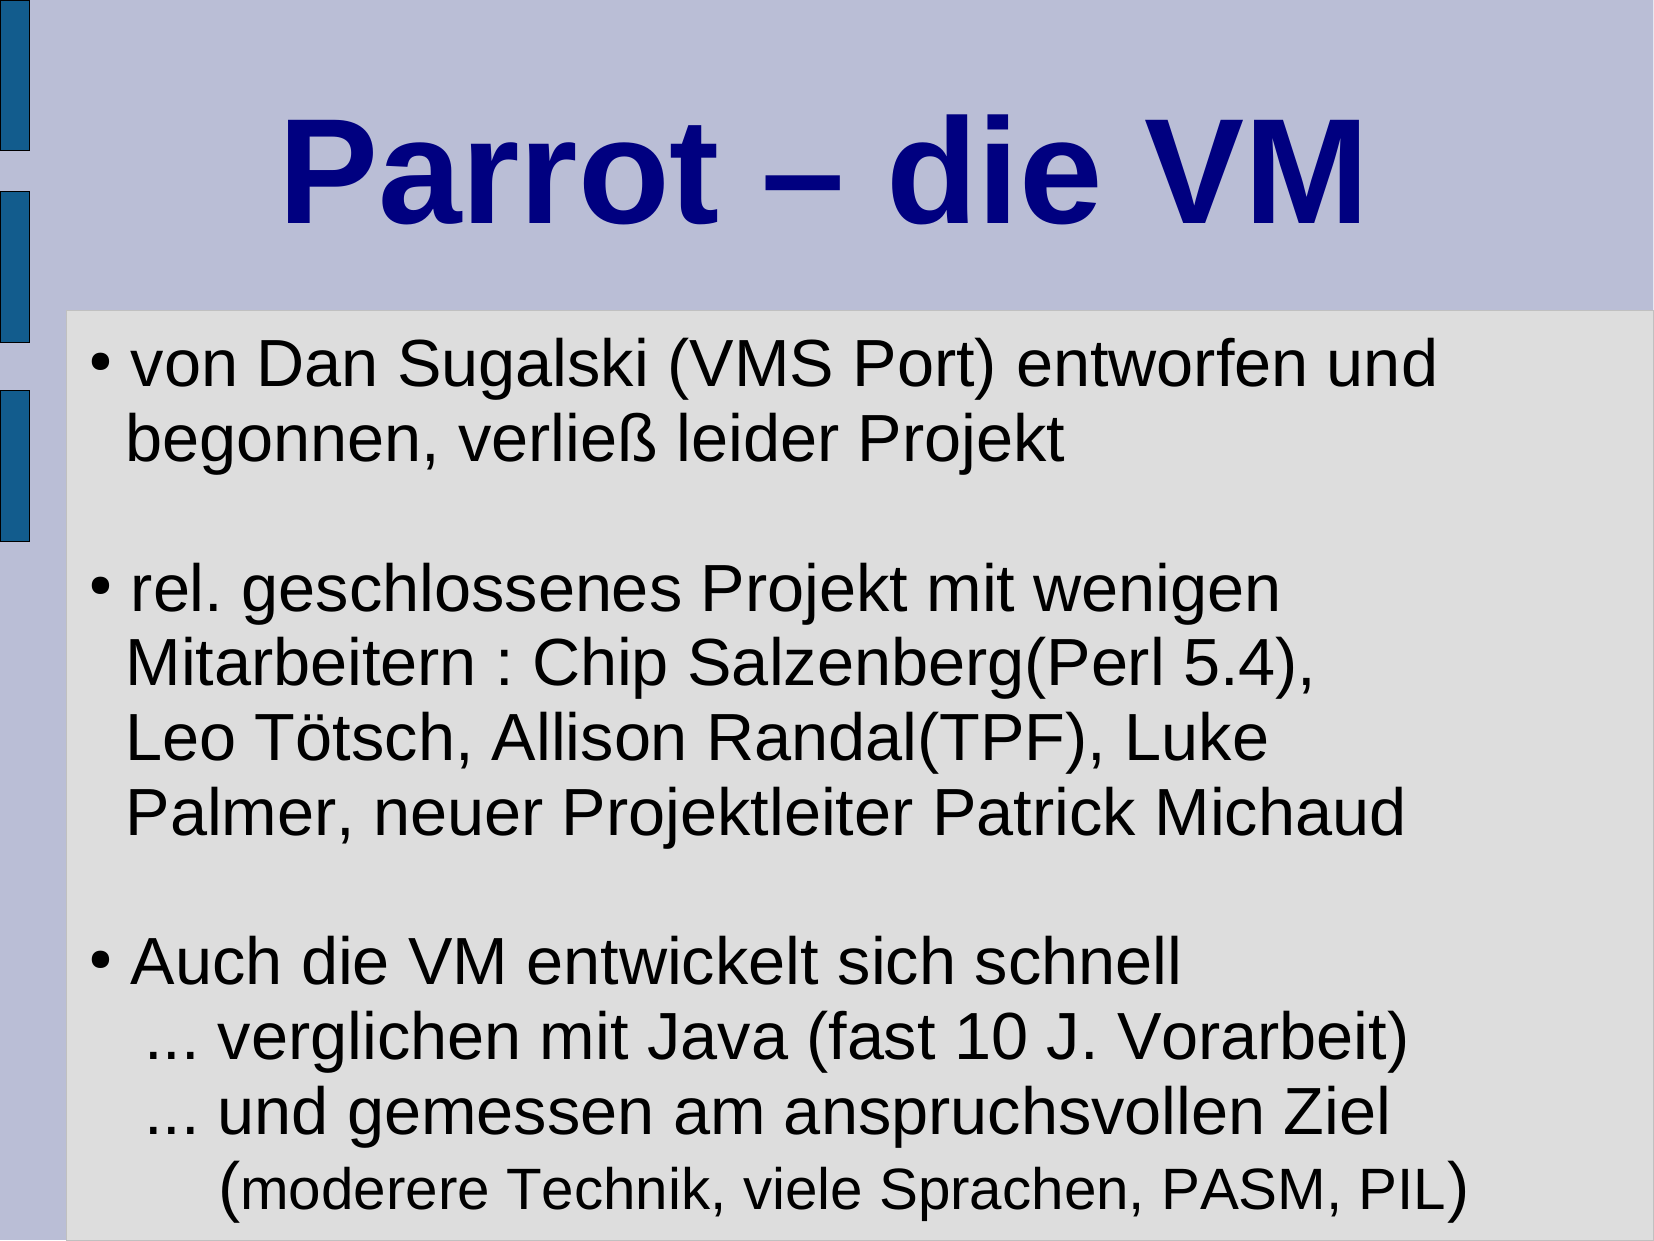

# Parrot – die VM
 von Dan Sugalski (VMS Port) entworfen und
 begonnen, verließ leider Projekt
 rel. geschlossenes Projekt mit wenigen
 Mitarbeitern : Chip Salzenberg(Perl 5.4),
 Leo Tötsch, Allison Randal(TPF), Luke
 Palmer, neuer Projektleiter Patrick Michaud
 Auch die VM entwickelt sich schnell
 ... verglichen mit Java (fast 10 J. Vorarbeit)
 ... und gemessen am anspruchsvollen Ziel
 (moderere Technik, viele Sprachen, PASM, PIL)